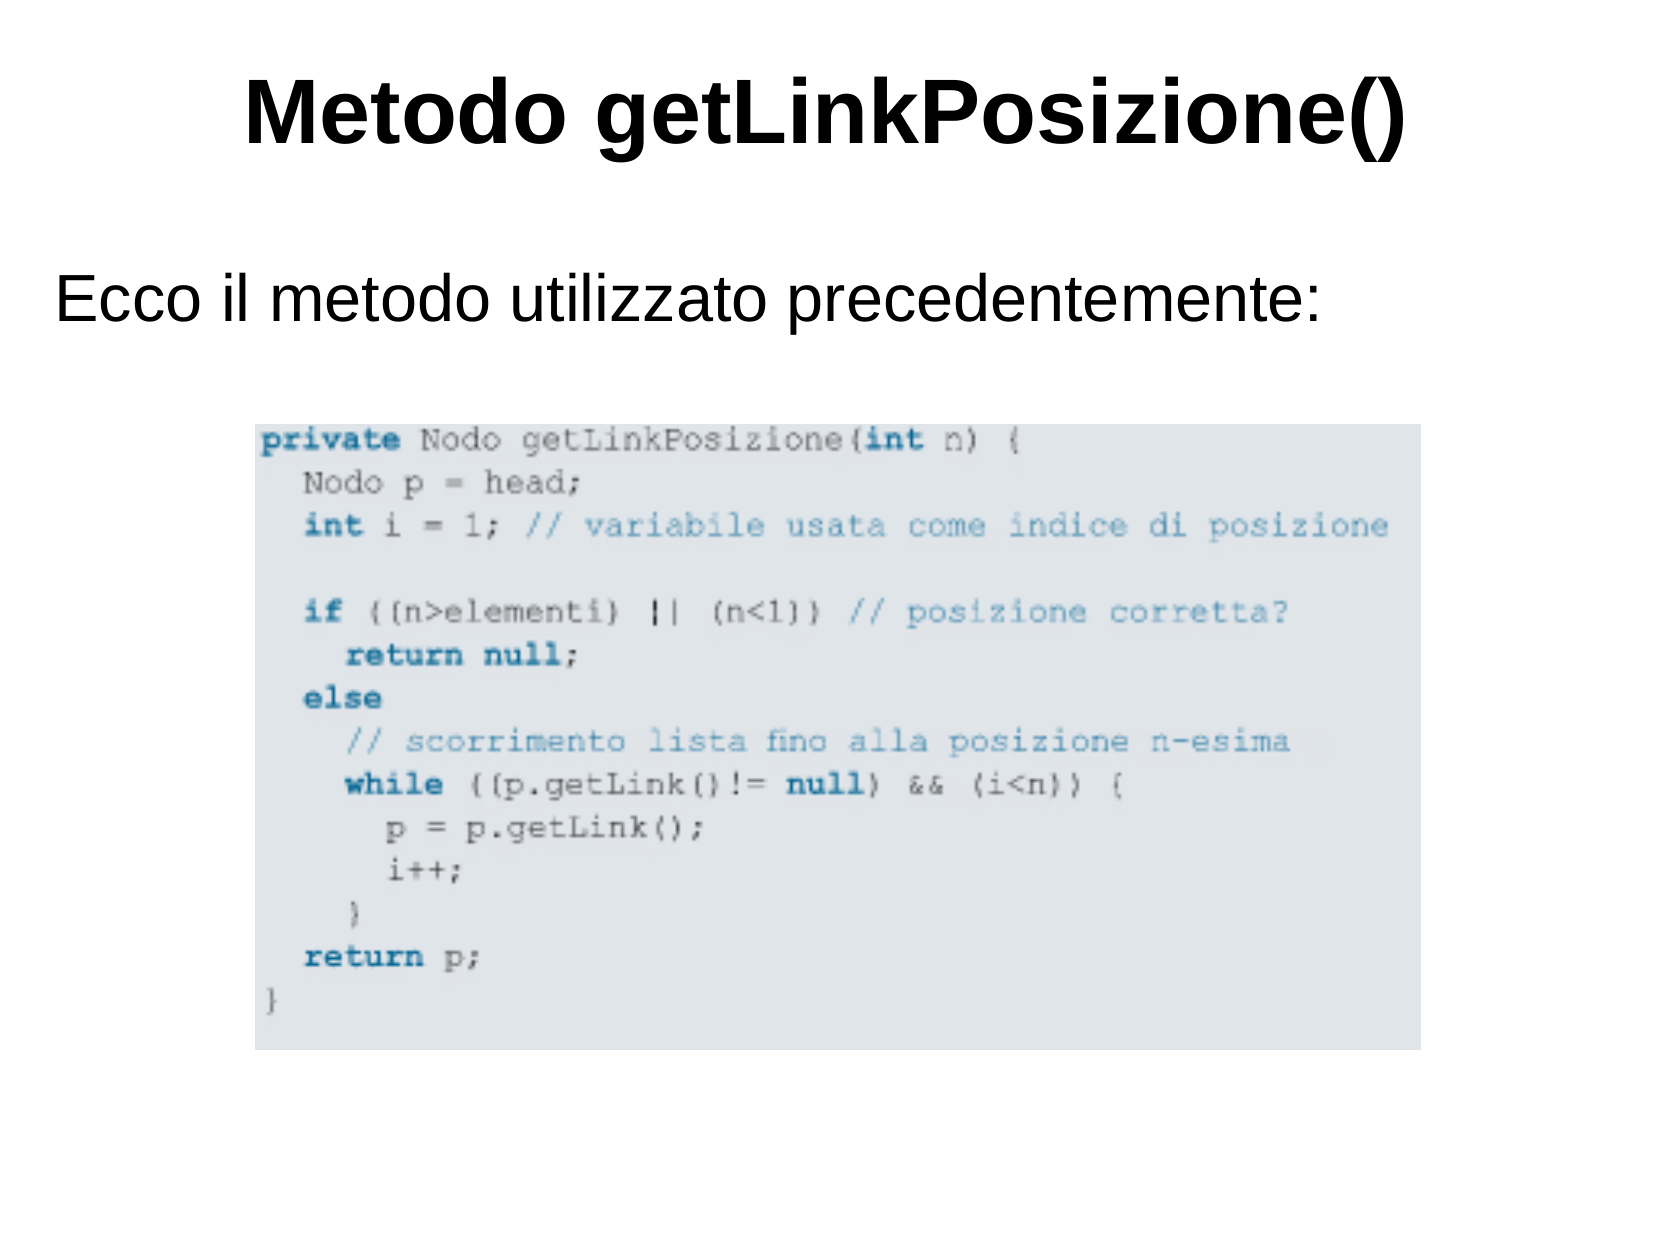

# Metodo getLinkPosizione()
Ecco il metodo utilizzato precedentemente: